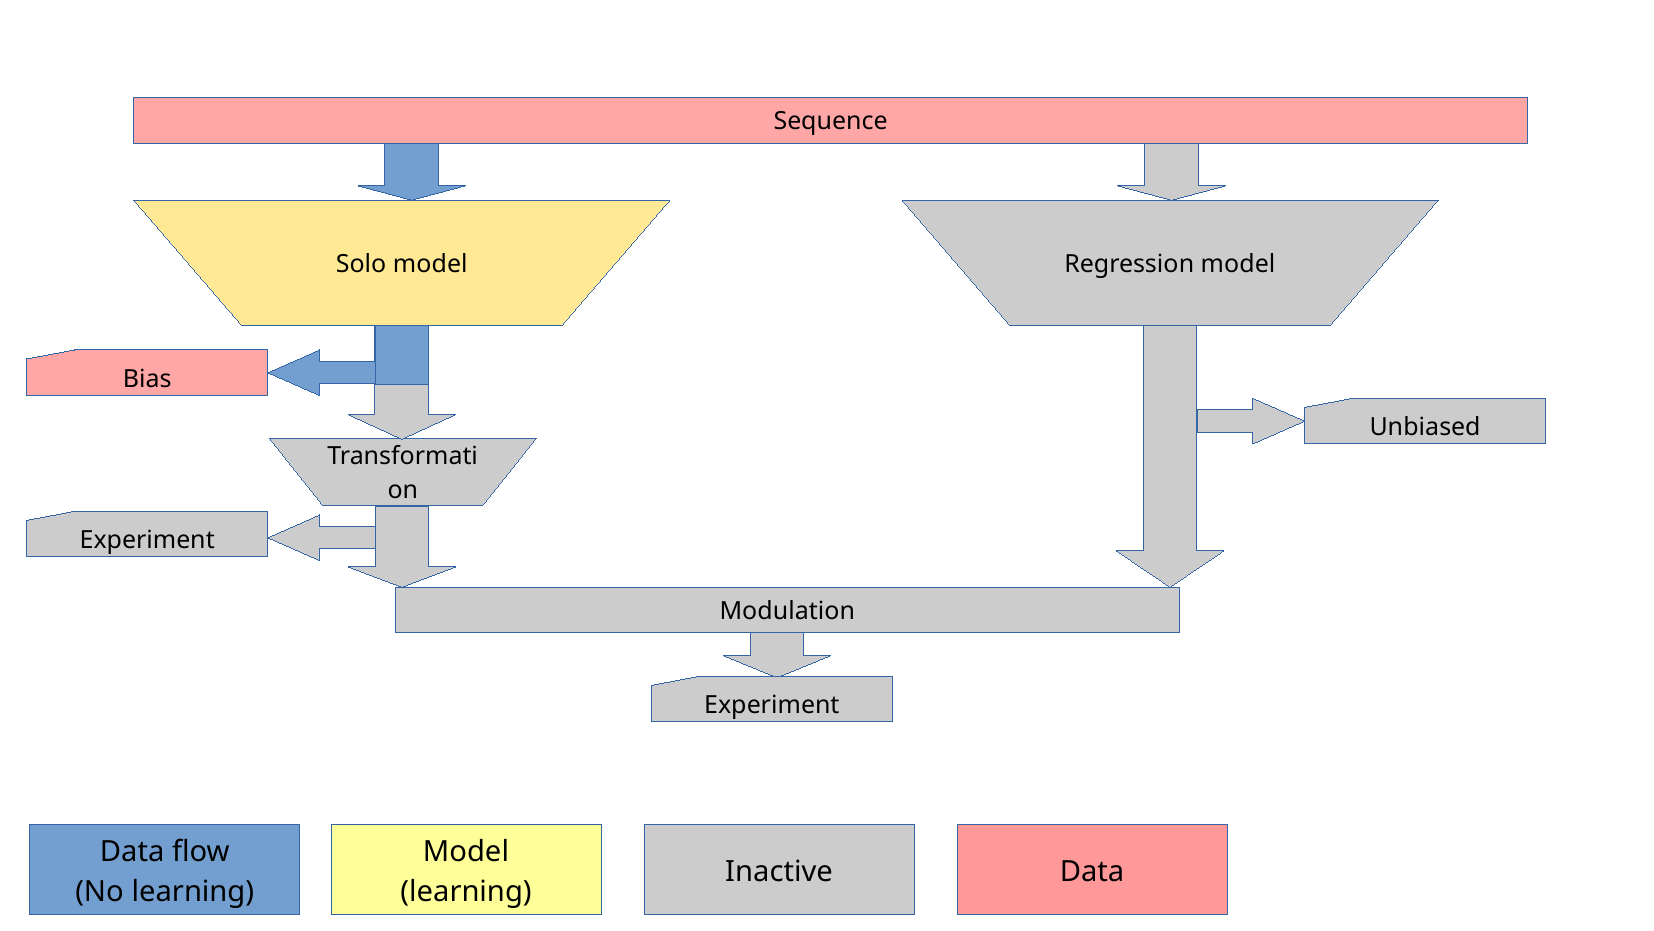

Sequence
Solo model
Regression model
Bias
Unbiased
Transformation
Experiment
Modulation
Experiment
Data flow
(No learning)
Model
(learning)
Inactive
Data